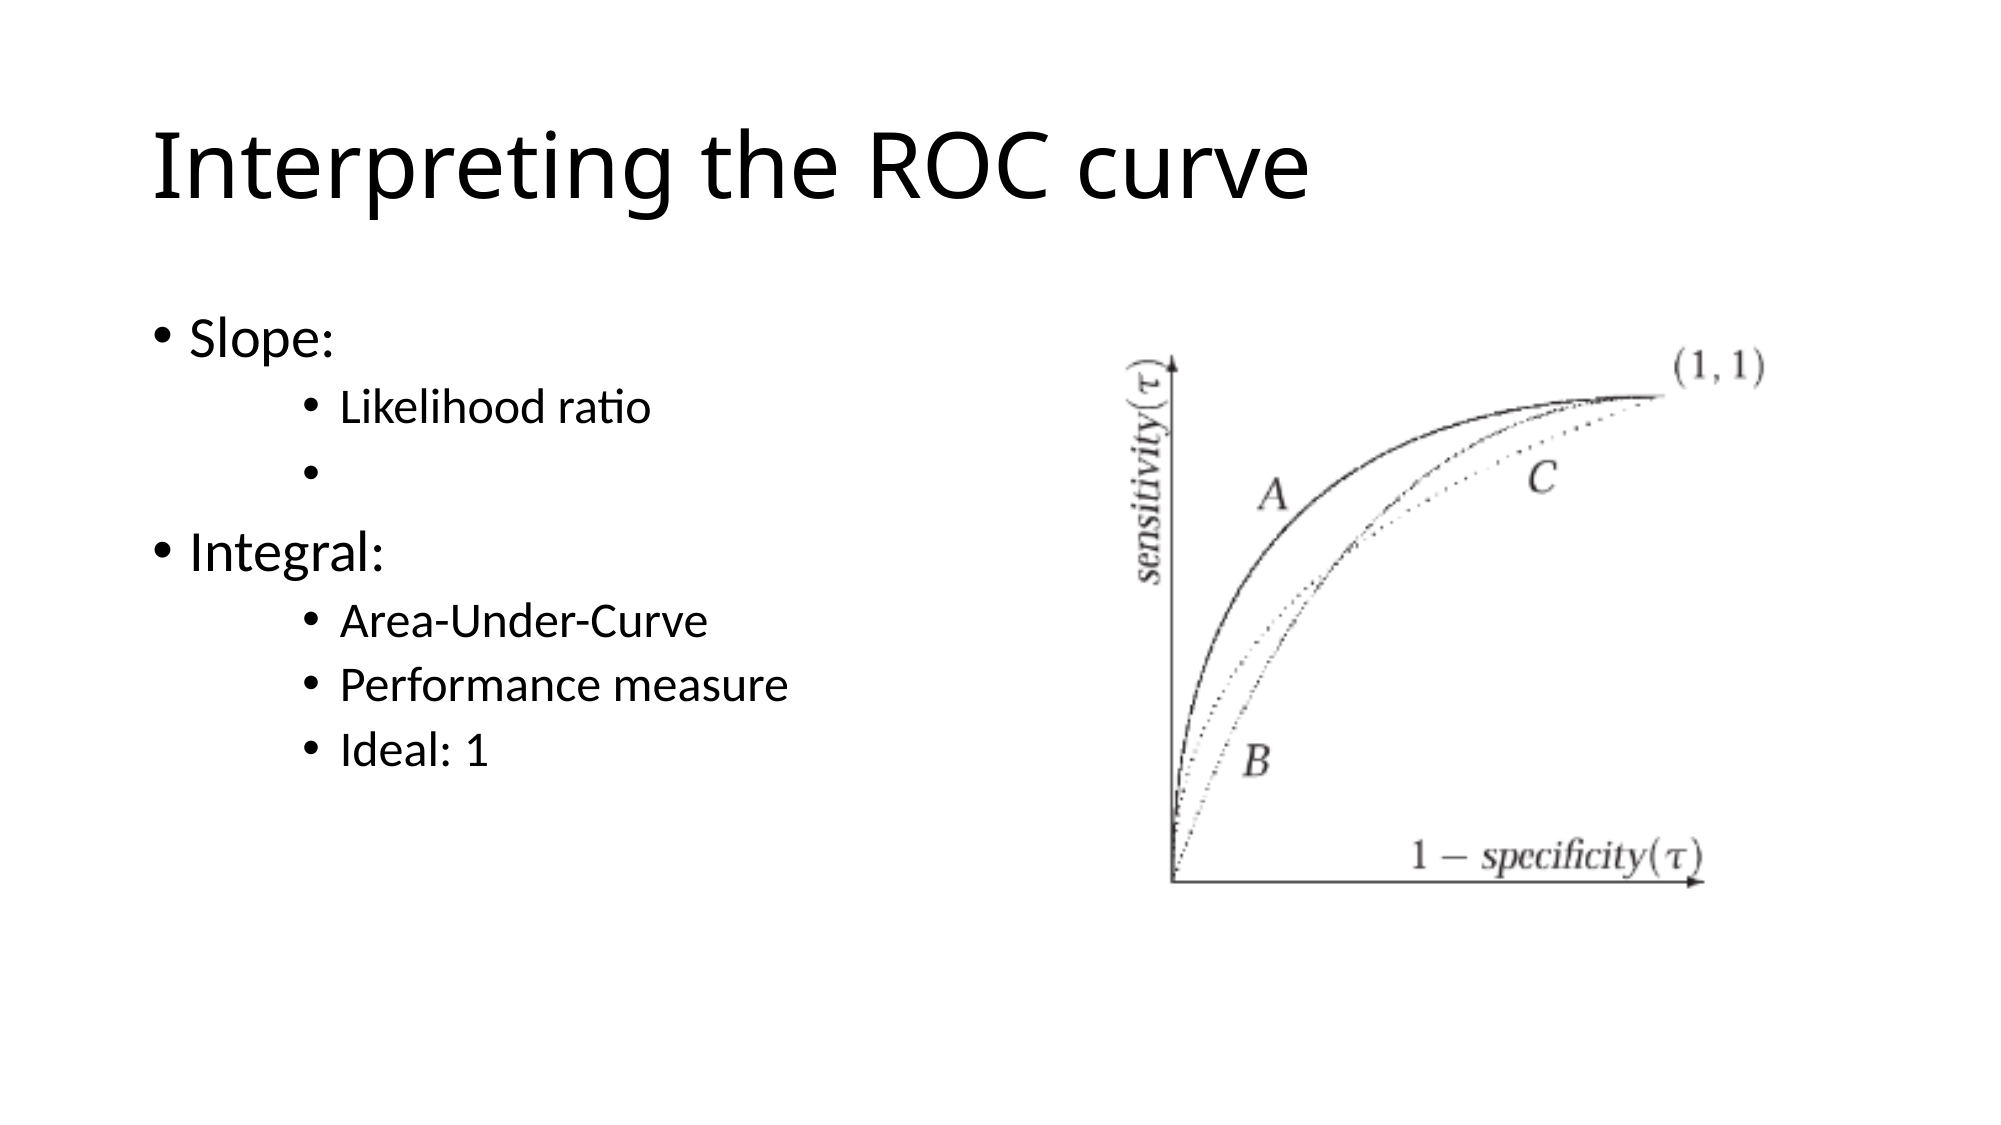

# Interpreting the ROC curve
Slope:
Likelihood ratio
Integral:
Area-Under-Curve
Performance measure
Ideal: 1